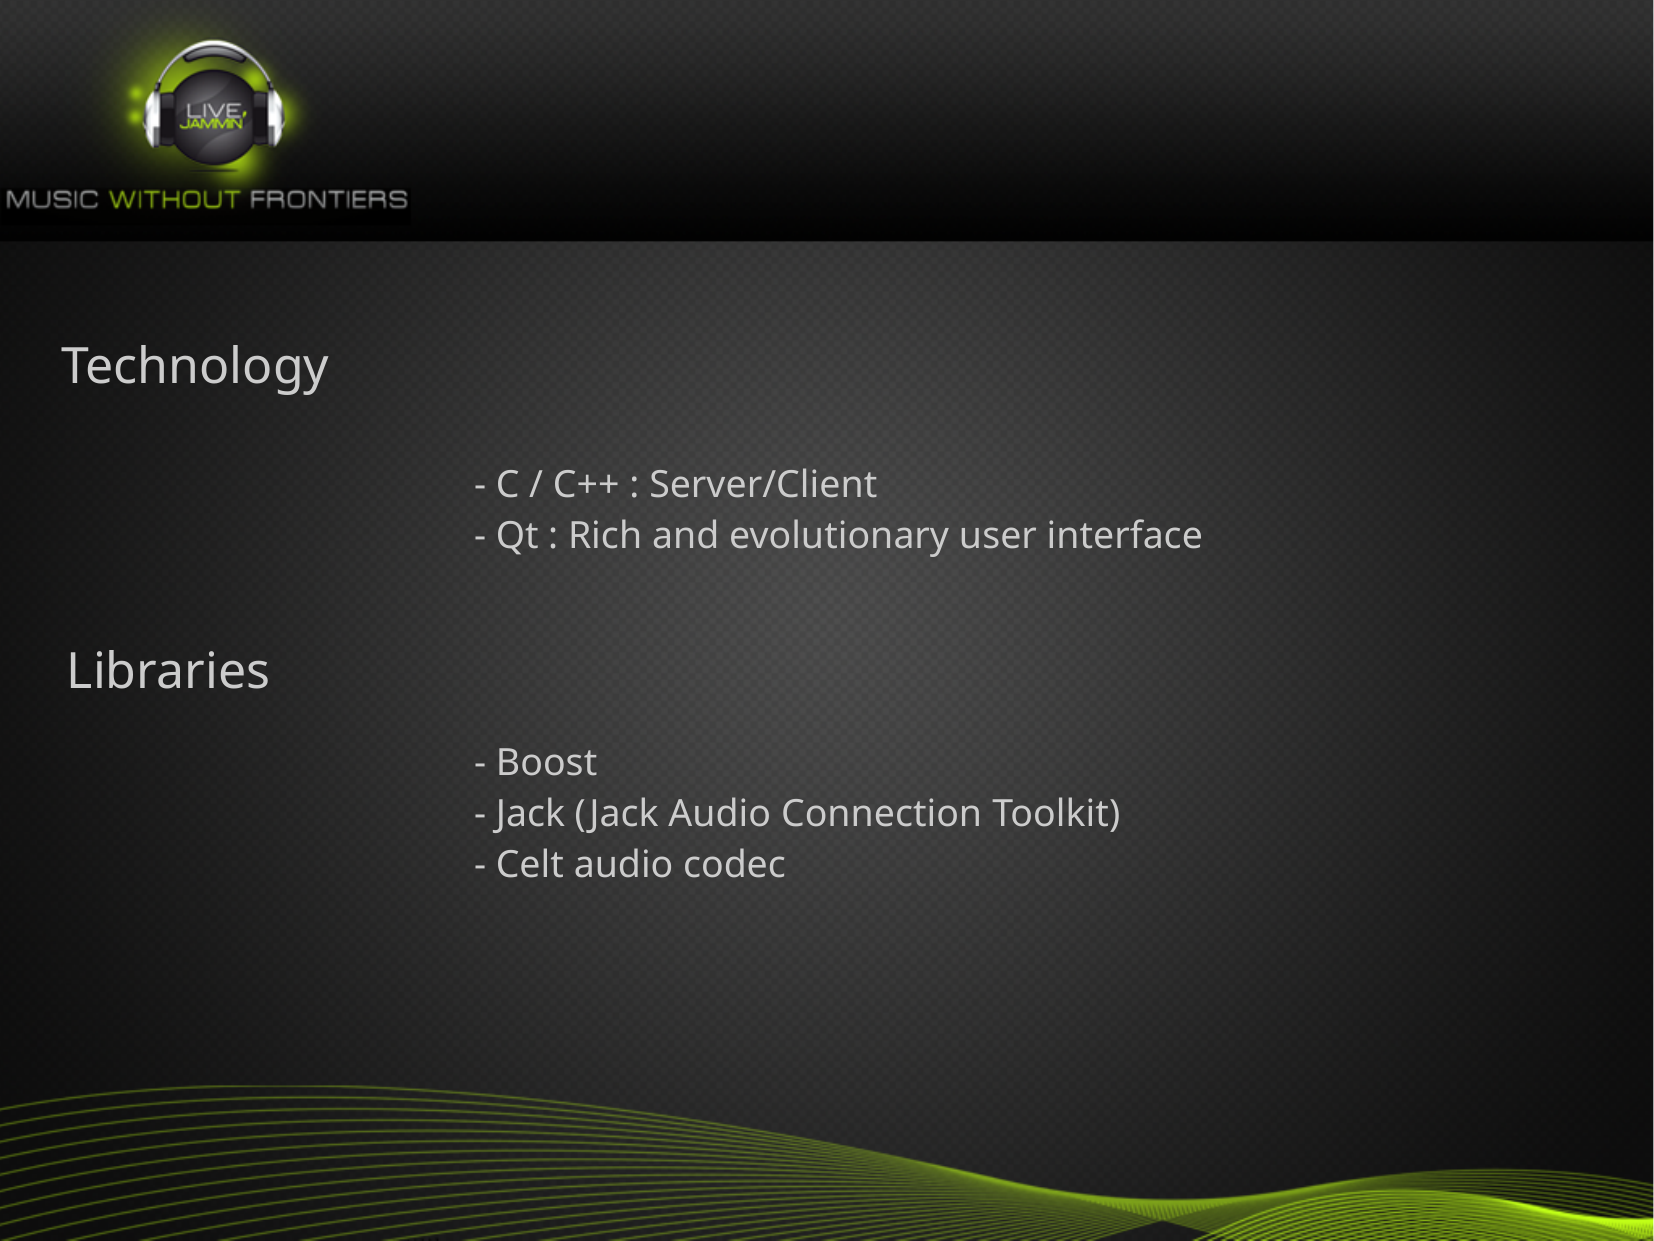

Technology
- C / C++ : Server/Client
- Qt : Rich and evolutionary user interface
Libraries
- Boost
- Jack (Jack Audio Connection Toolkit)
- Celt audio codec